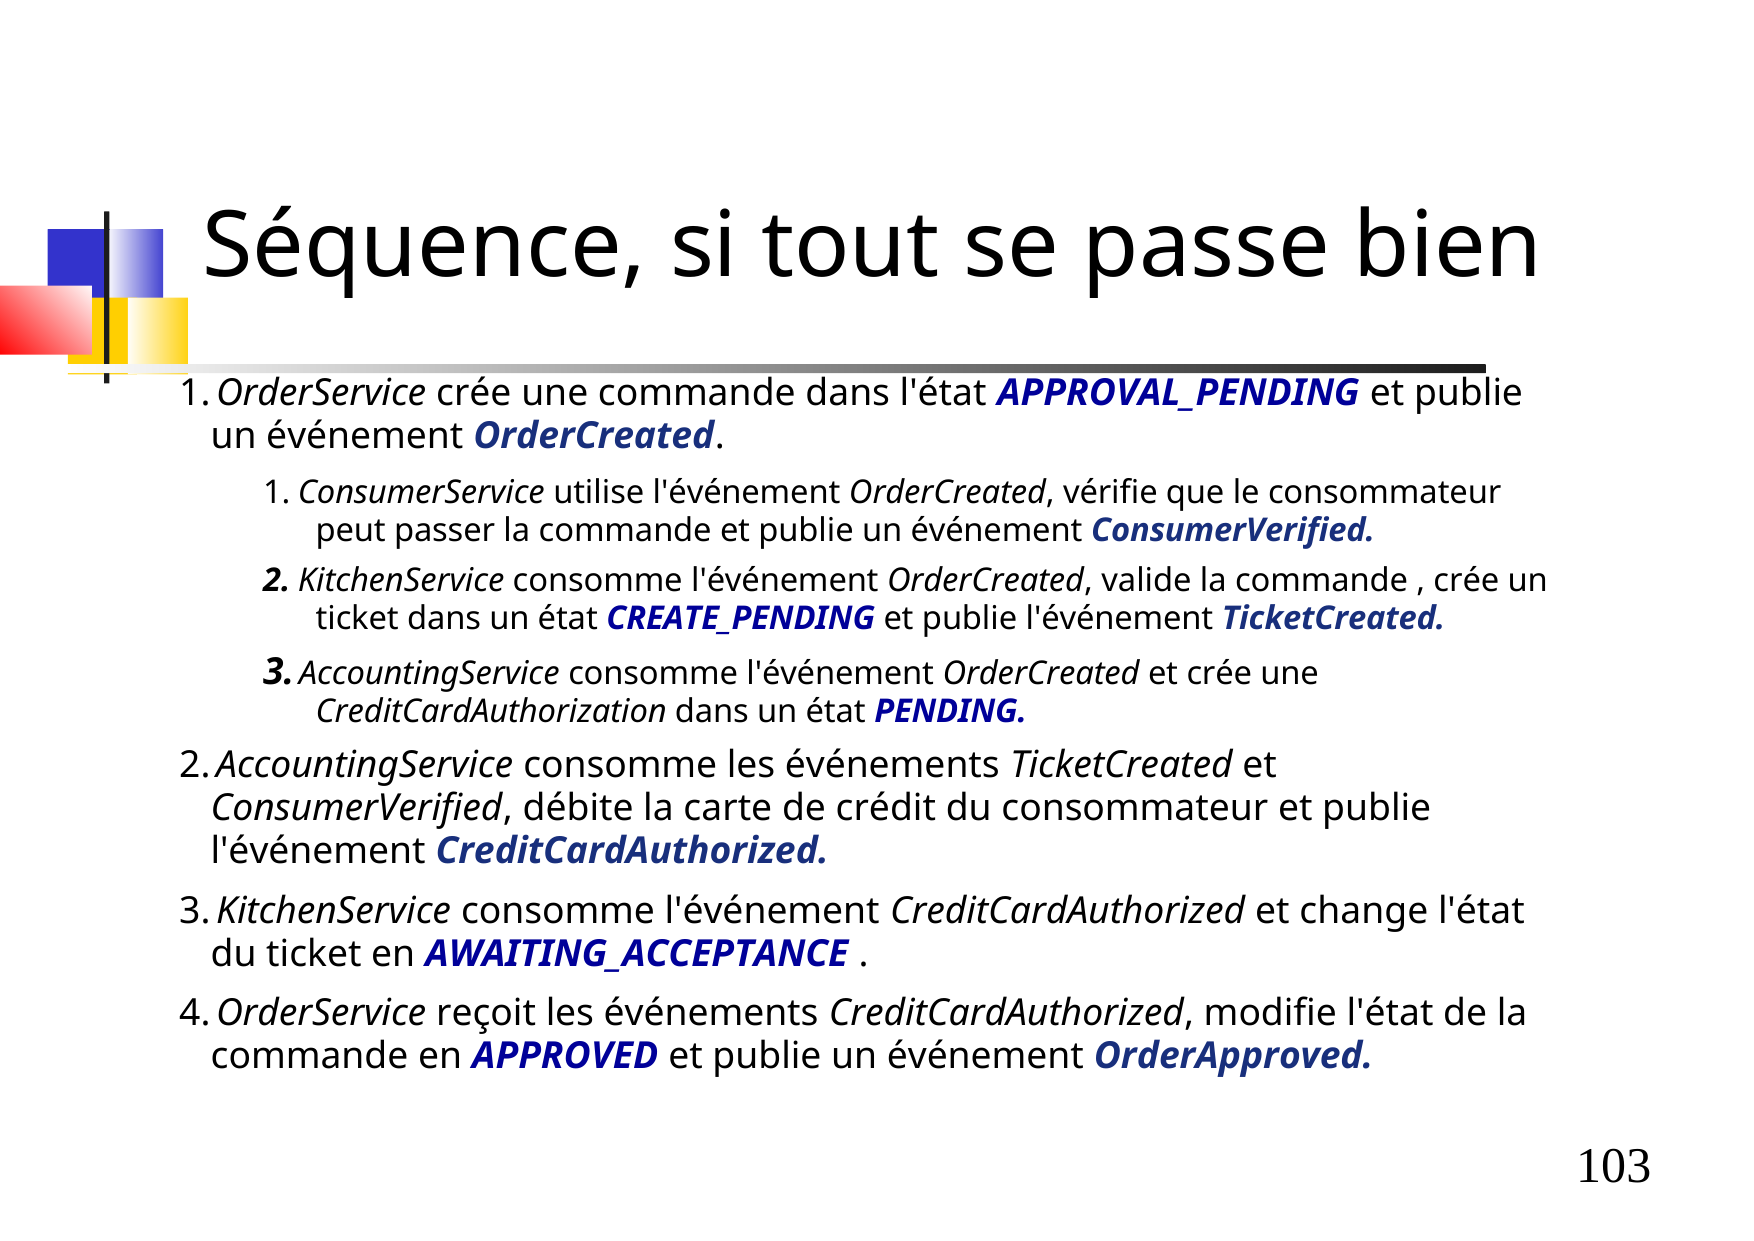

# Séquence, si tout se passe bien
 OrderService crée une commande dans l'état APPROVAL_PENDING et publie un événement OrderCreated.
 ConsumerService utilise l'événement OrderCreated, vérifie que le consommateur peut passer la commande et publie un événement ConsumerVerified.
 KitchenService consomme l'événement OrderCreated, valide la commande , crée un ticket dans un état CREATE_PENDING et publie l'événement TicketCreated.
 AccountingService consomme l'événement OrderCreated et crée une CreditCardAuthorization dans un état PENDING.
 AccountingService consomme les événements TicketCreated et ConsumerVerified, débite la carte de crédit du consommateur et publie l'événement CreditCardAuthorized.
 KitchenService consomme l'événement CreditCardAuthorized et change l'état du ticket en AWAITING_ACCEPTANCE .
 OrderService reçoit les événements CreditCardAuthorized, modifie l'état de la commande en APPROVED et publie un événement OrderApproved.